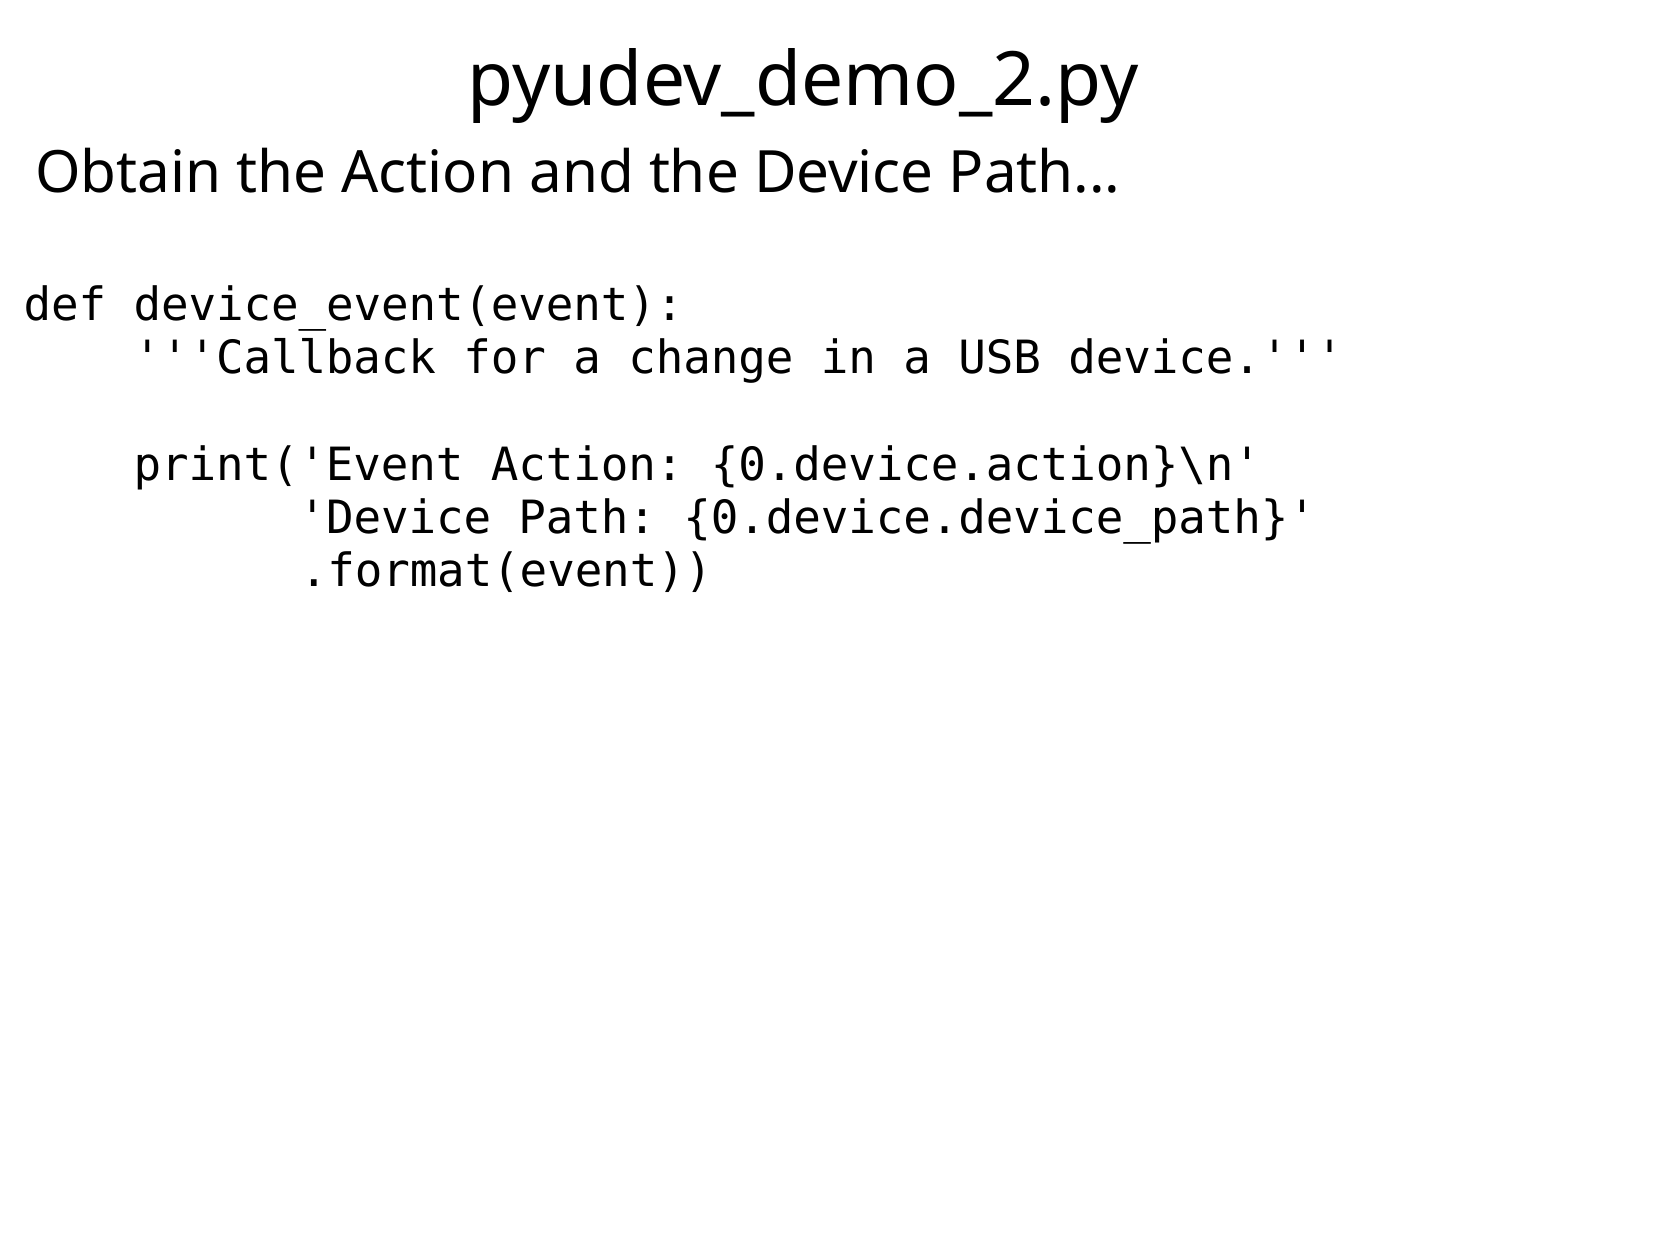

# pyudev_demo_2.py
Obtain the Action and the Device Path...
def device_event(event):
 '''Callback for a change in a USB device.'''
 print('Event Action: {0.device.action}\n'
 'Device Path: {0.device.device_path}'
			 .format(event))